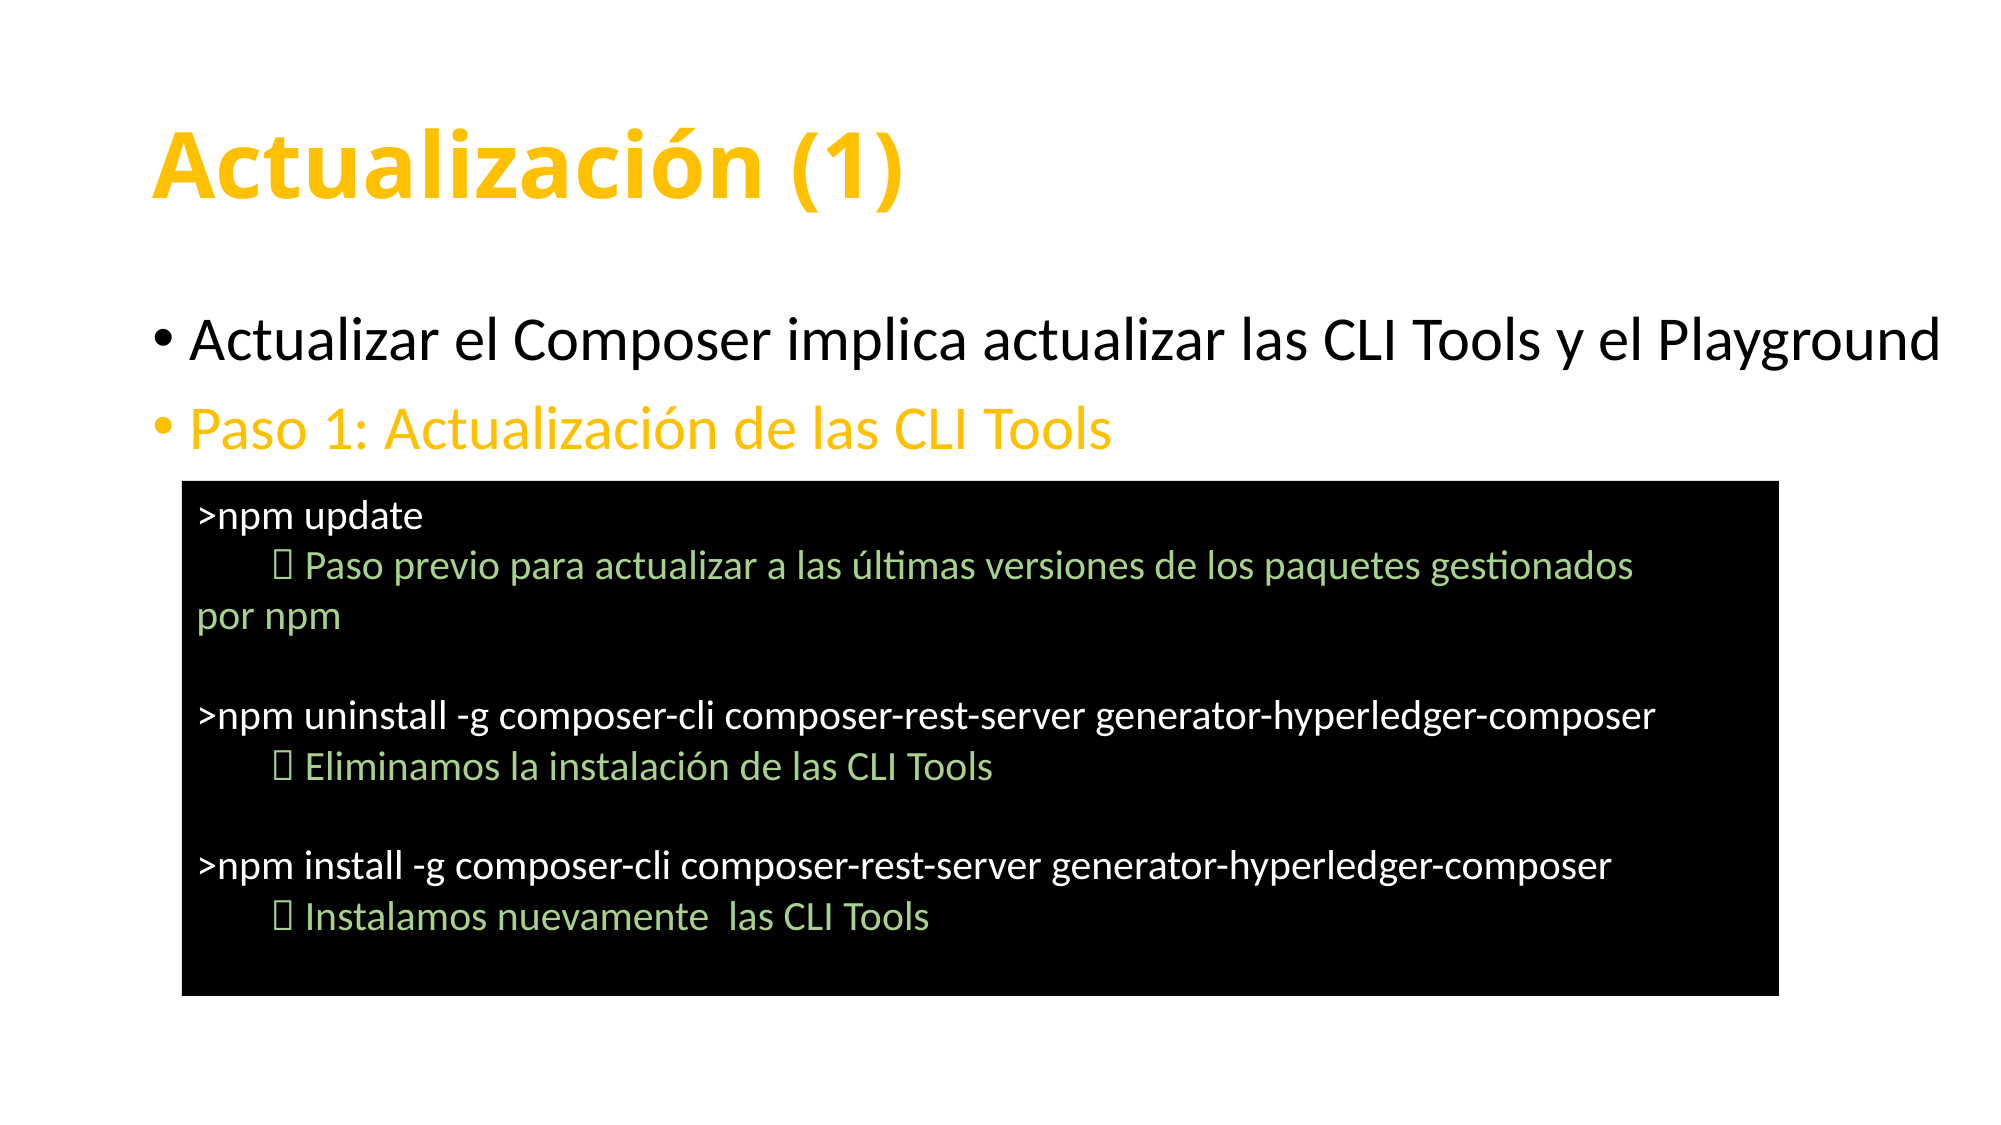

# Actualización (1)
Actualizar el Composer implica actualizar las CLI Tools y el Playground
Paso 1: Actualización de las CLI Tools
>npm update
	 Paso previo para actualizar a las últimas versiones de los paquetes gestionados 	 por npm
>npm uninstall -g composer-cli composer-rest-server generator-hyperledger-composer
	 Eliminamos la instalación de las CLI Tools
>npm install -g composer-cli composer-rest-server generator-hyperledger-composer
	 Instalamos nuevamente las CLI Tools